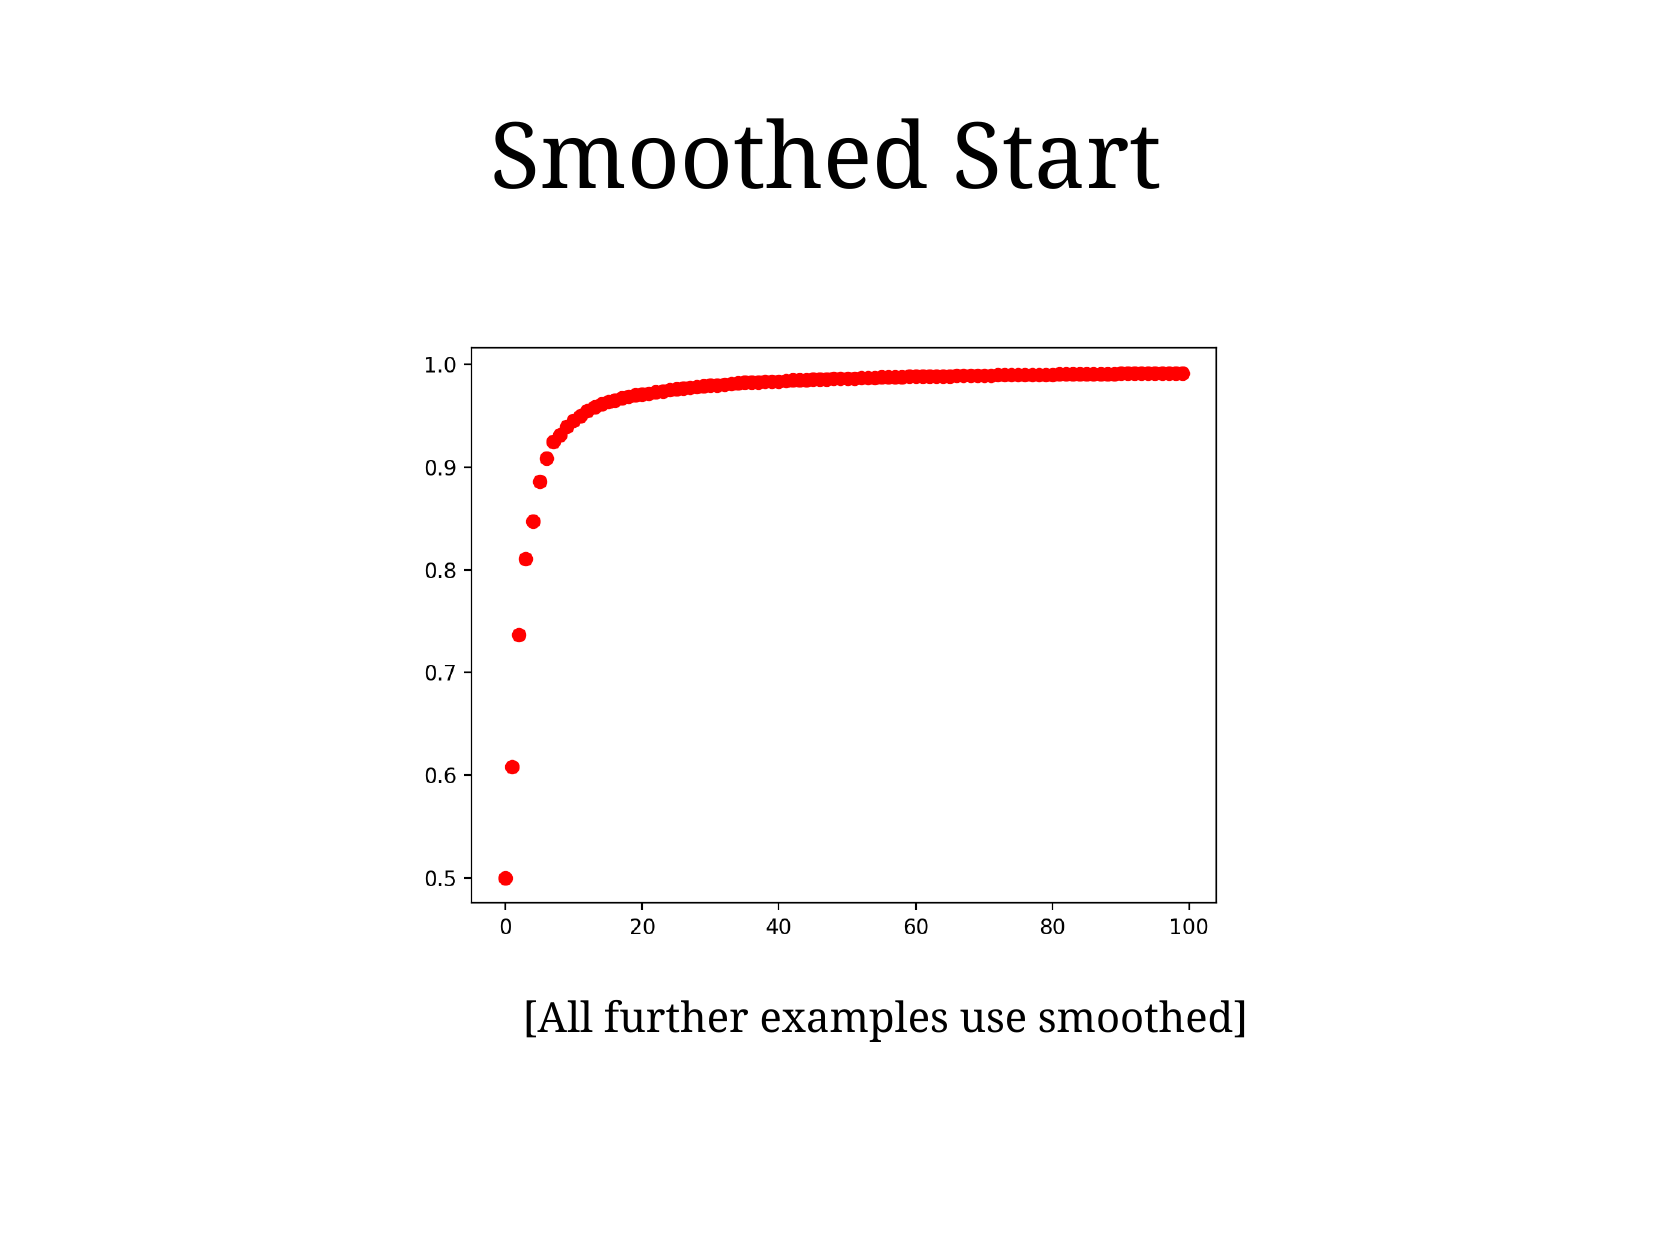

# Smoothed Start
[All further examples use smoothed]